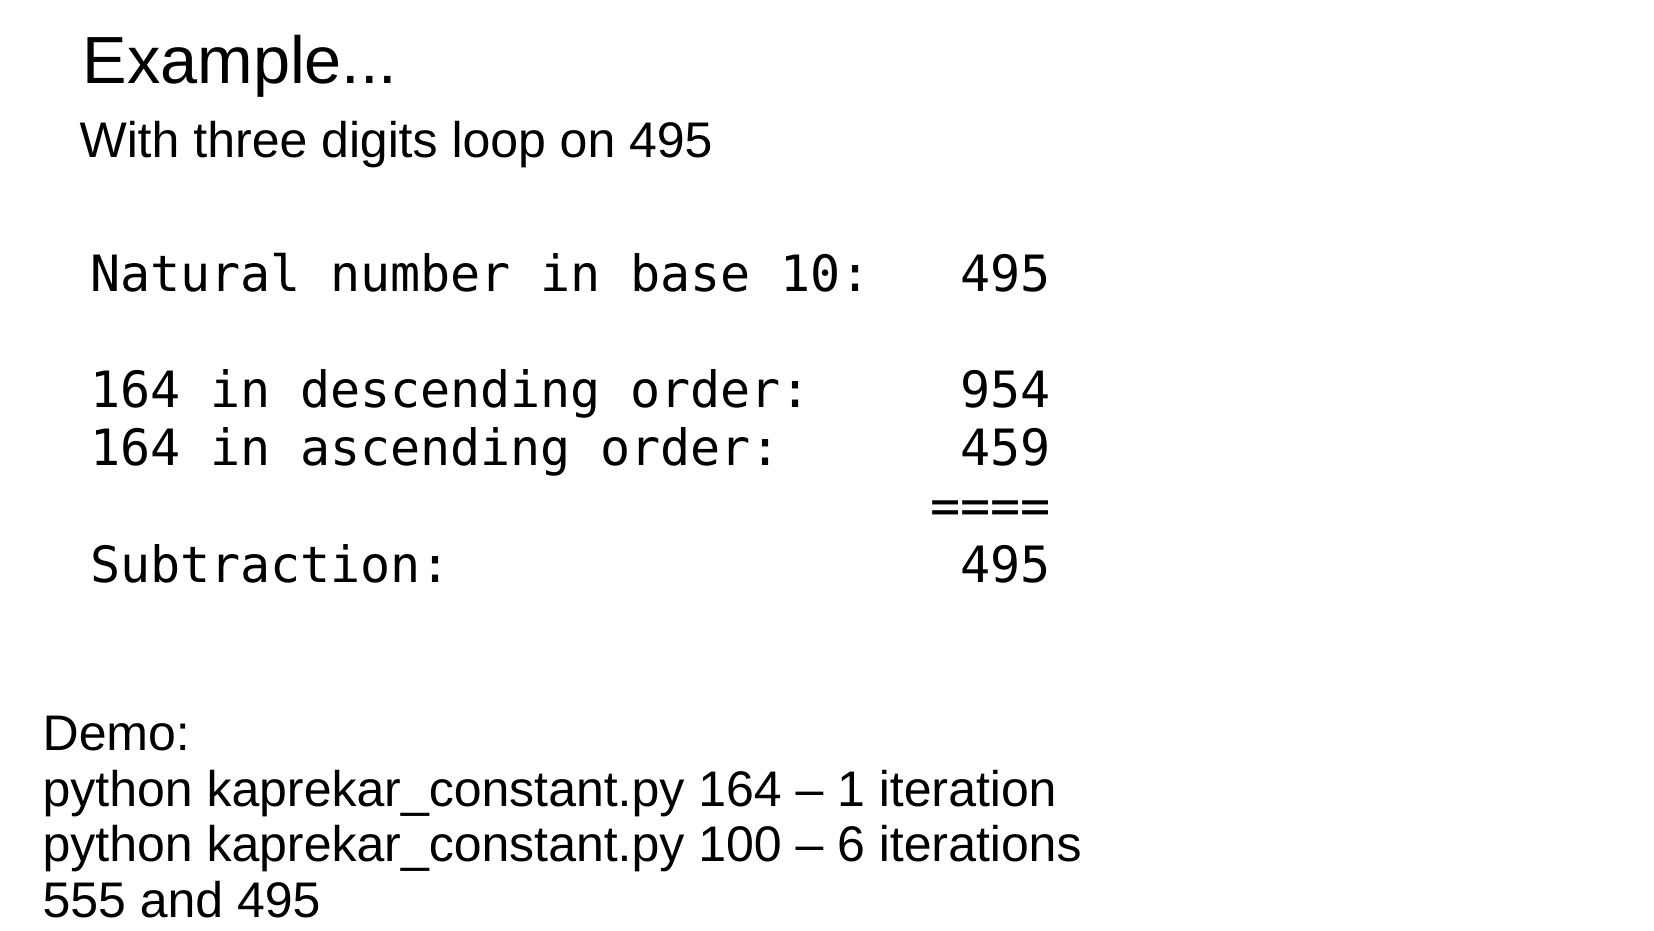

# Example...
With three digits loop on 495
Natural number in base 10: 495
164 in descending order: 954
164 in ascending order: 459
 ====
Subtraction: 495
Demo:
python kaprekar_constant.py 164 – 1 iteration
python kaprekar_constant.py 100 – 6 iterations
555 and 495